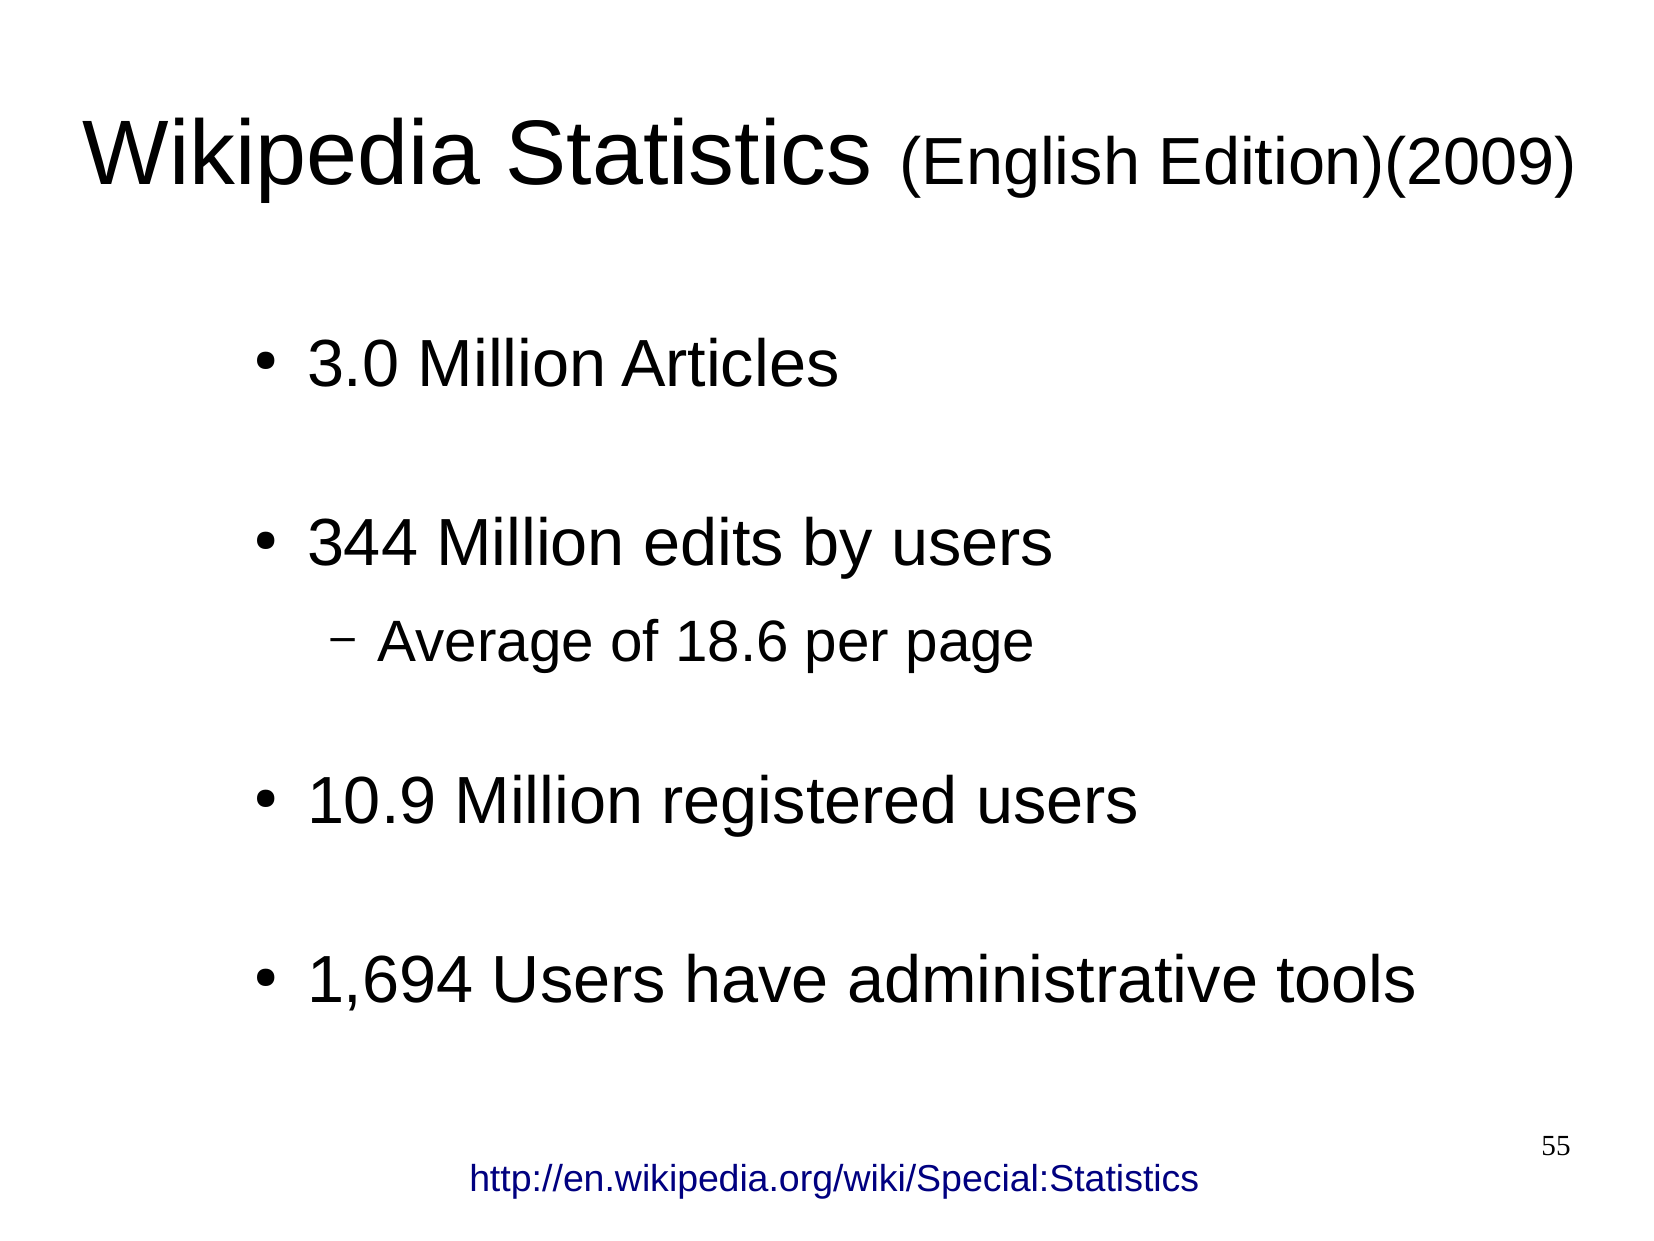

# Wikipedia Statistics (English Edition)(2009)
3.0 Million Articles
344 Million edits by users
Average of 18.6 per page
10.9 Million registered users
1,694 Users have administrative tools
55
http://en.wikipedia.org/wiki/Special:Statistics